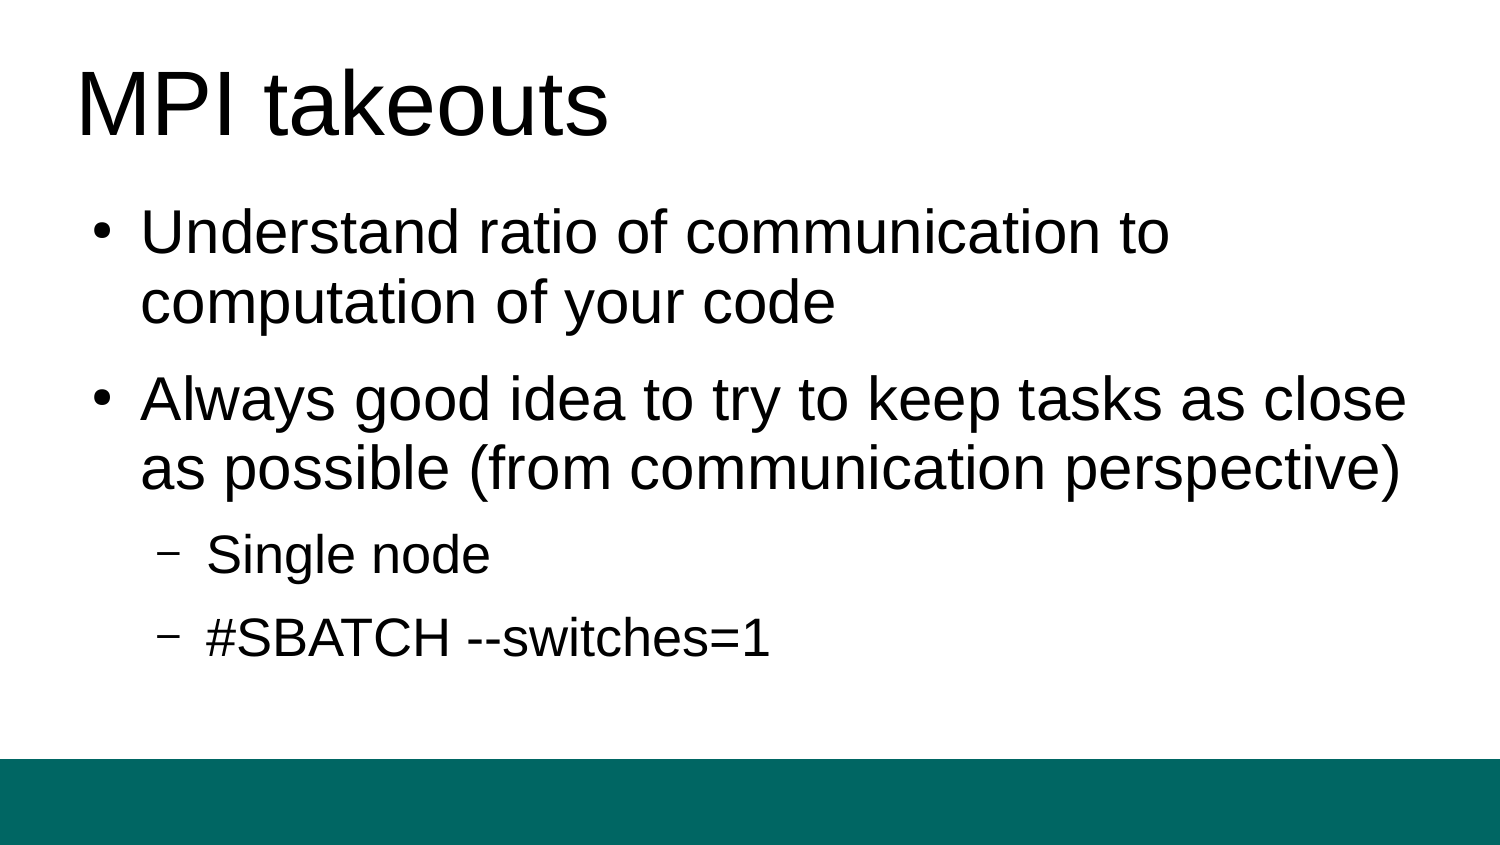

# MPI takeouts
Understand ratio of communication to computation of your code
Always good idea to try to keep tasks as close as possible (from communication perspective)
Single node
#SBATCH --switches=1